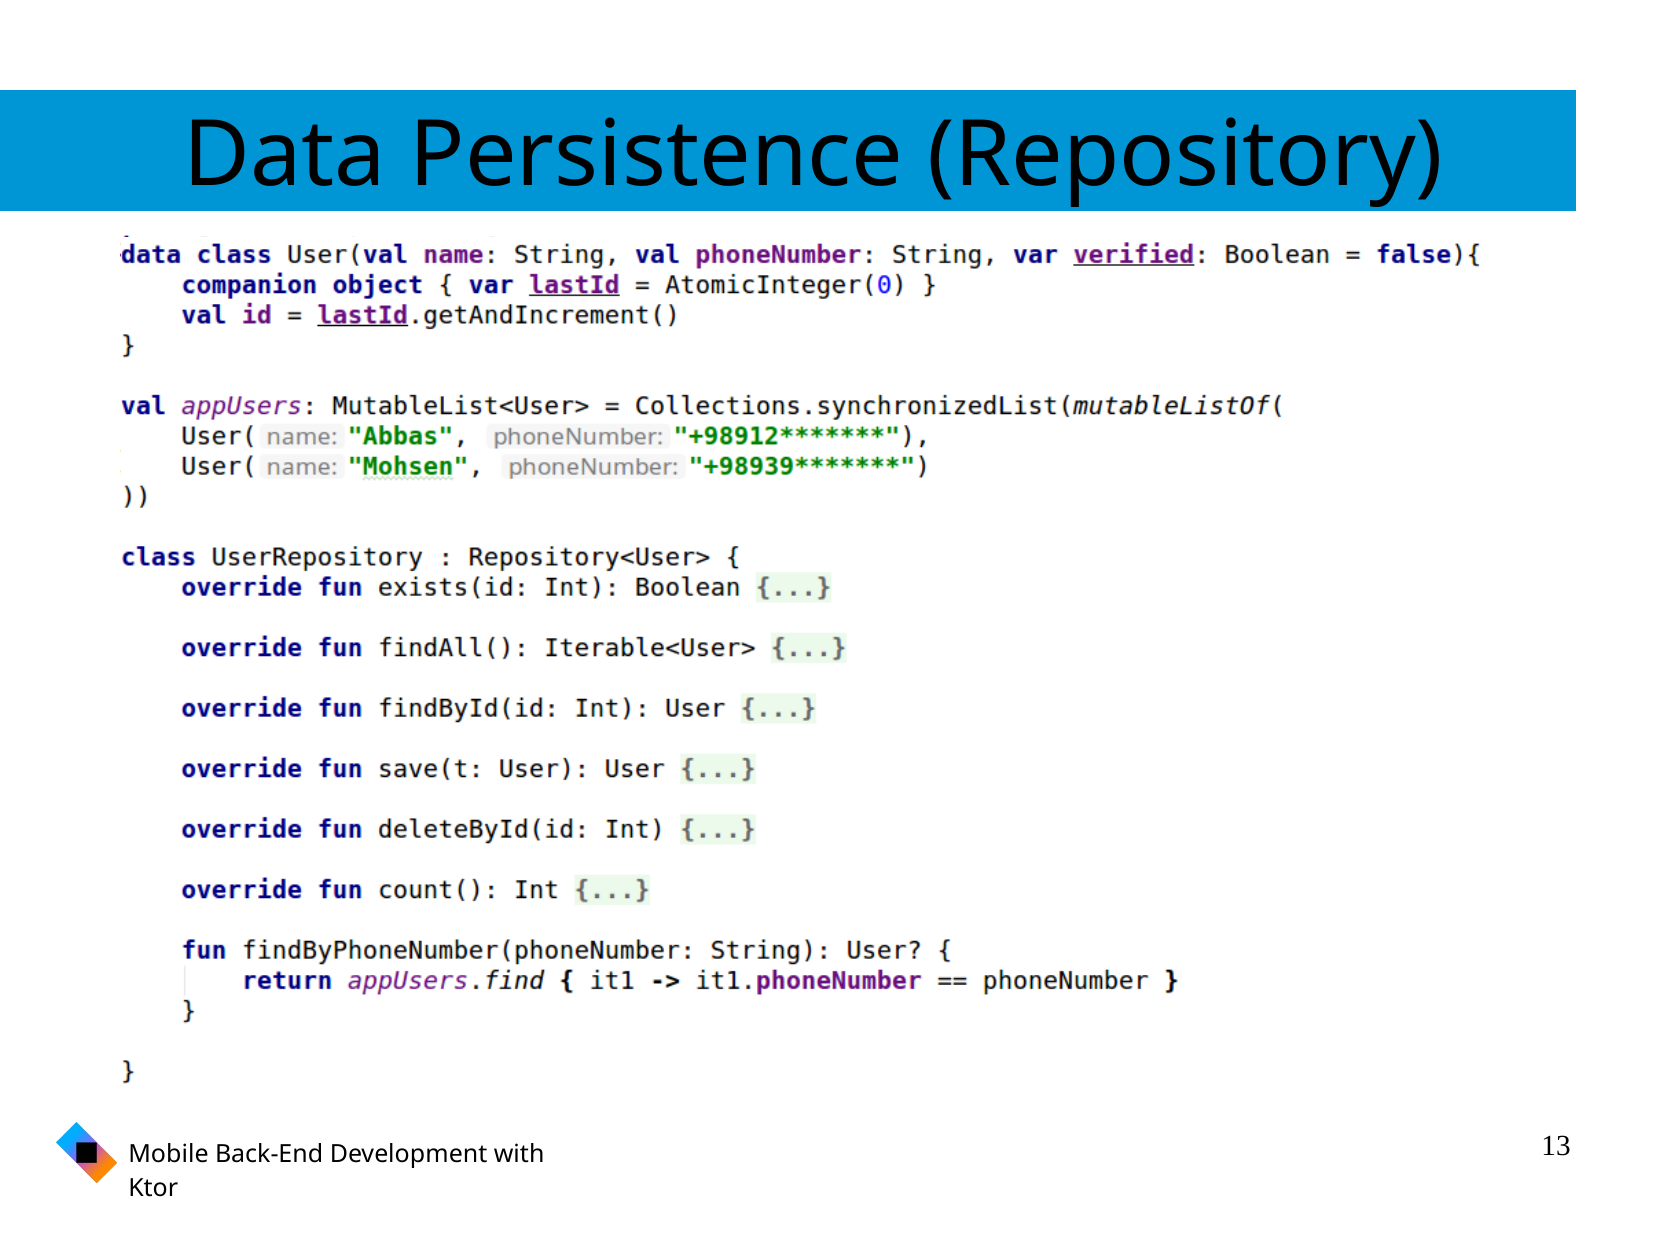

# Data Persistence (Repository)
Mobile Back-End Development with Ktor
13